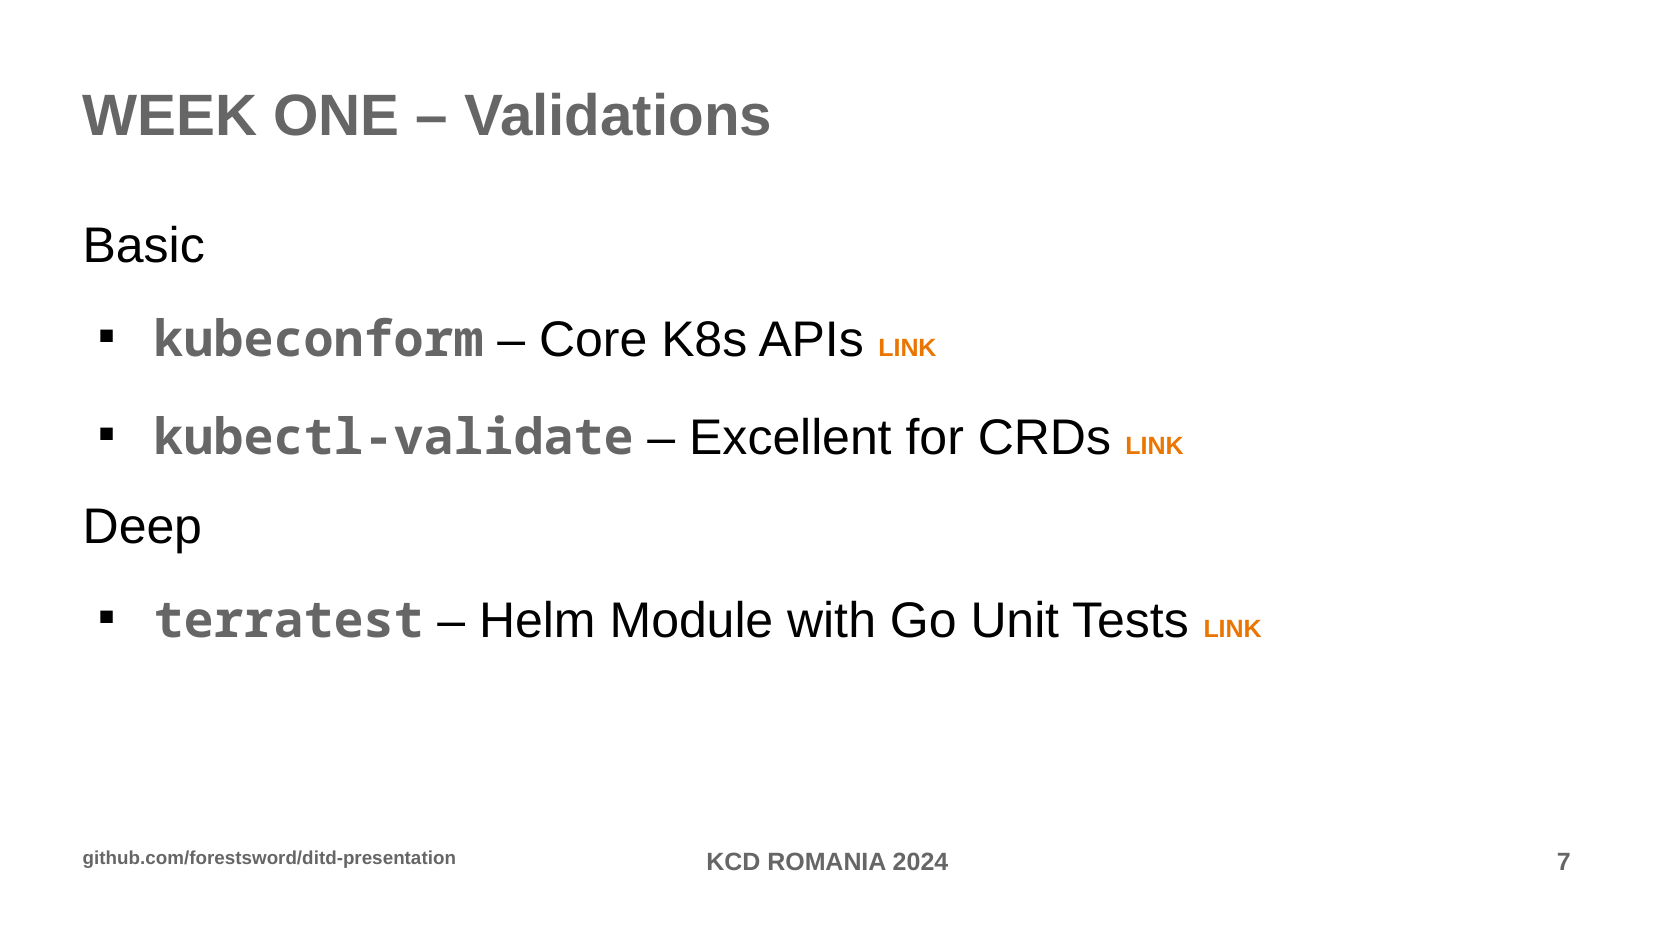

# WEEK ONE – Validations
Basic
kubeconform – Core K8s APIs LINK
kubectl-validate – Excellent for CRDs LINK
Deep
terratest – Helm Module with Go Unit Tests LINK
github.com/forestsword/ditd-presentation
KCD ROMANIA 2024
7